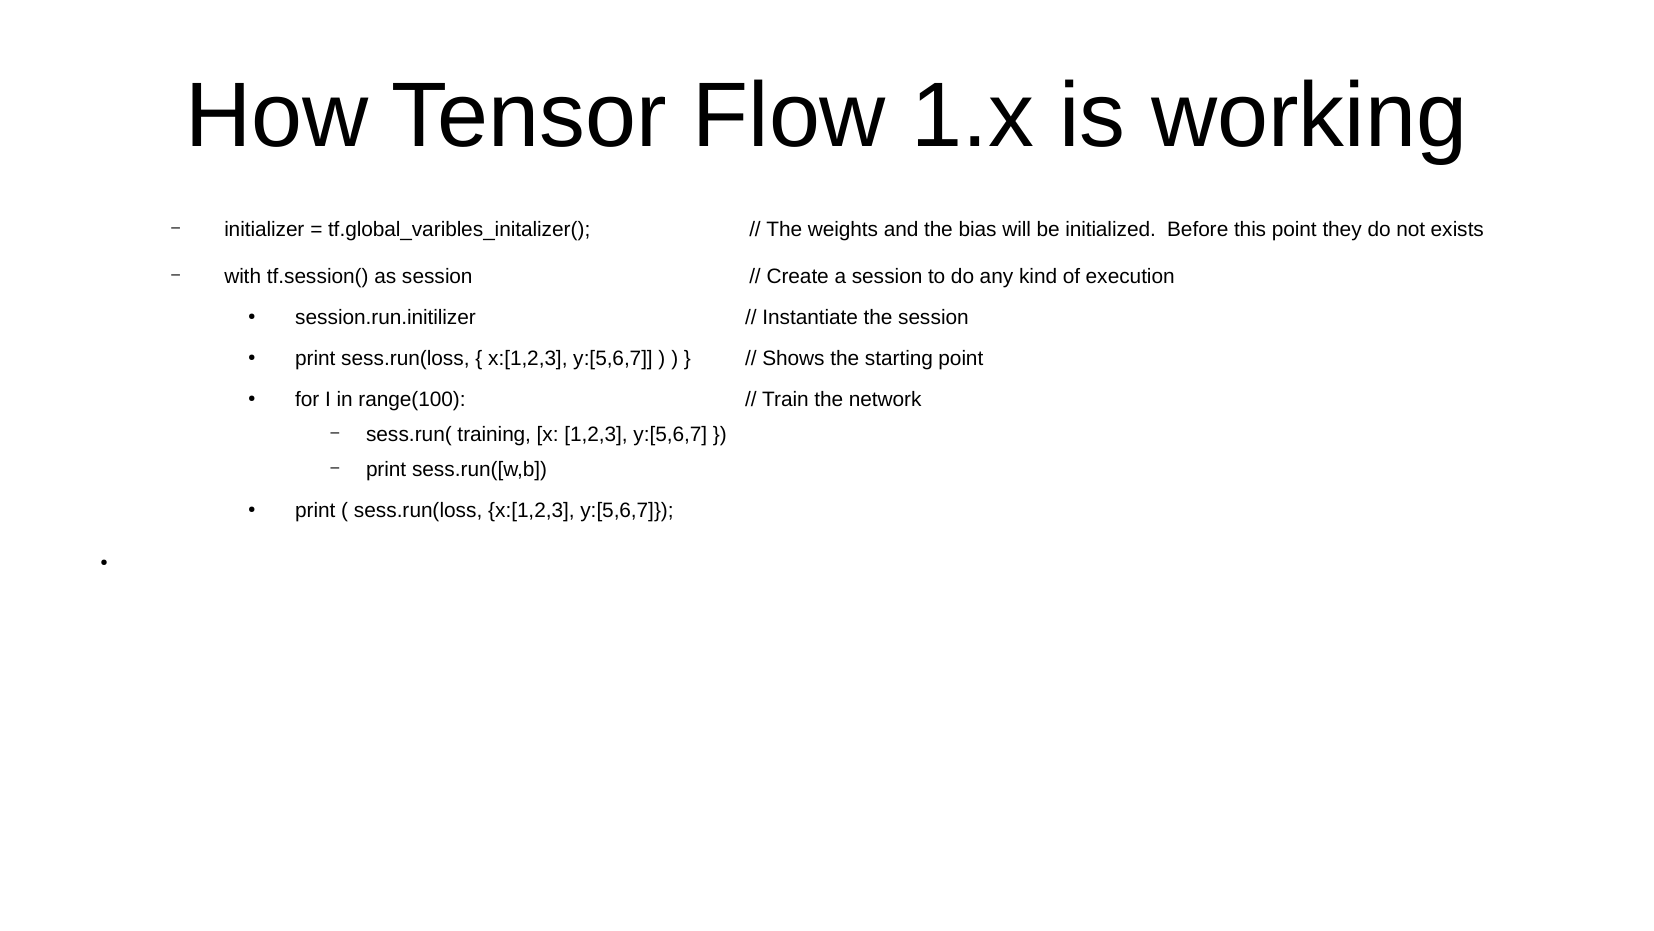

# How Tensor Flow 1.x is working
initializer = tf.global_varibles_initalizer();			// The weights and the bias will be initialized. Before this point they do not exists
with tf.session() as session				// Create a session to do any kind of execution
session.run.initilizer				// Instantiate the session
print sess.run(loss, { x:[1,2,3], y:[5,6,7]] ) ) }	// Shows the starting point
for I in range(100):				// Train the network
sess.run( training, [x: [1,2,3], y:[5,6,7] })
print sess.run([w,b])
print ( sess.run(loss, {x:[1,2,3], y:[5,6,7]});